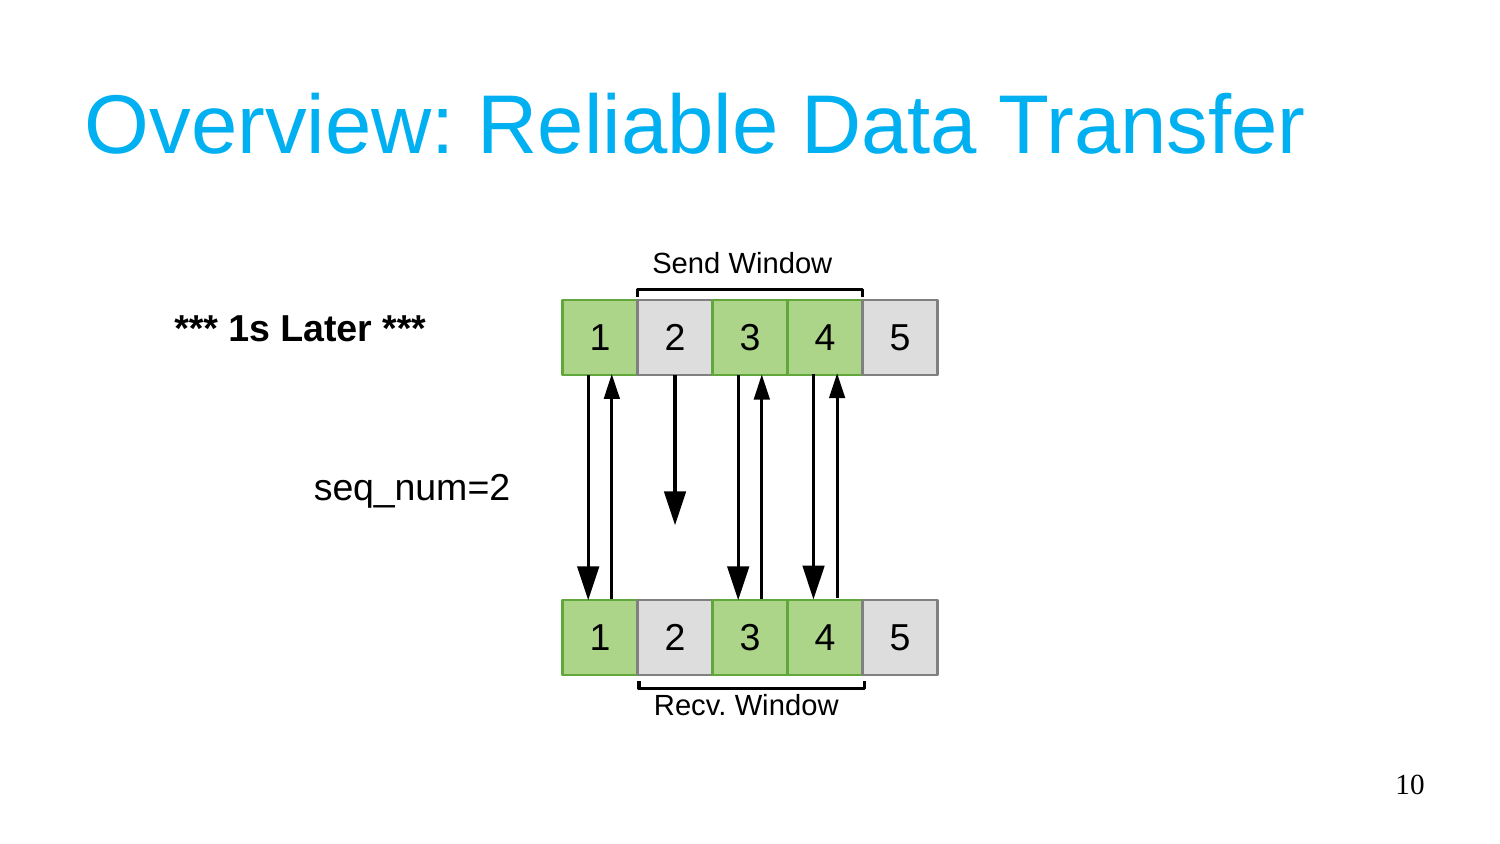

# Overview: Reliable Data Transfer
Send Window
*** 1s Later ***
1
2
3
4
5
seq_num=2
1
2
3
4
5
Recv. Window
10